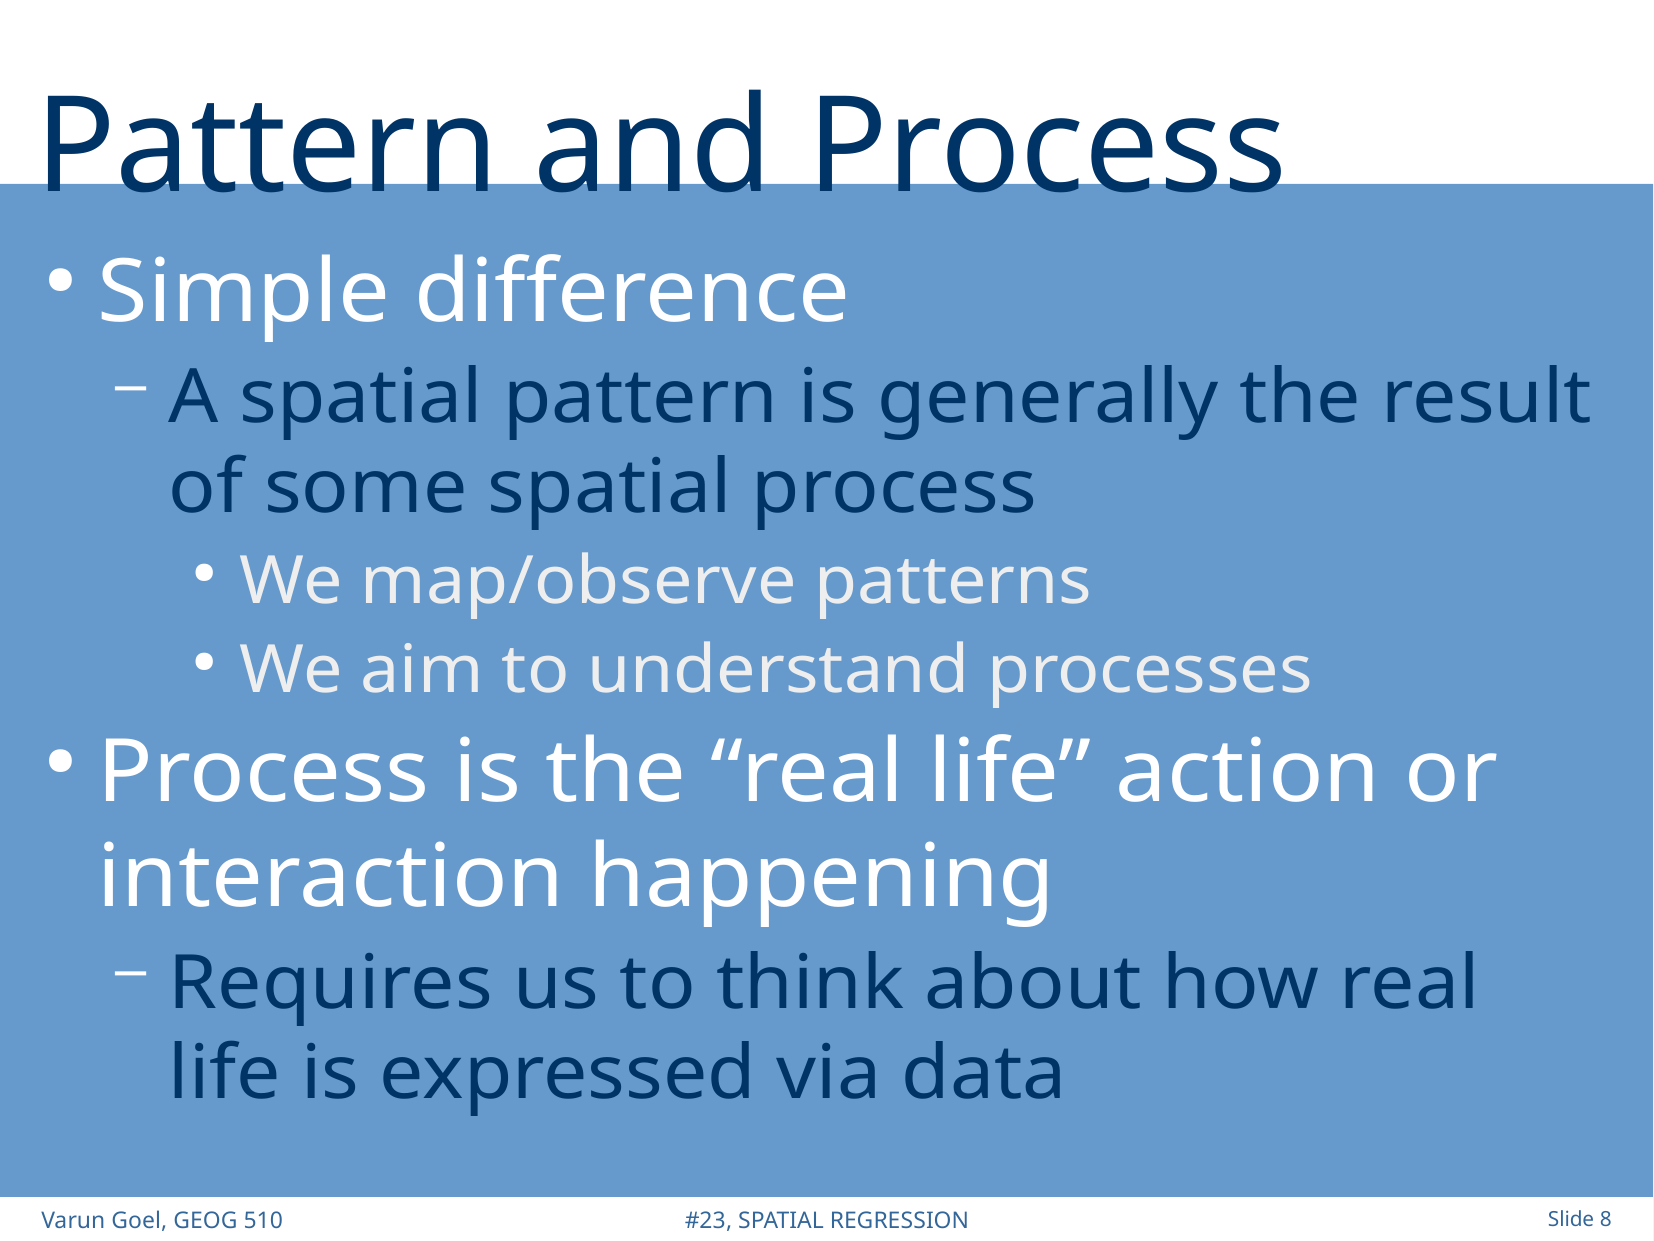

# Pattern and Process
Simple difference
A spatial pattern is generally the result of some spatial process
We map/observe patterns
We aim to understand processes
Process is the “real life” action or interaction happening
Requires us to think about how real life is expressed via data
#23, SPATIAL REGRESSION
8